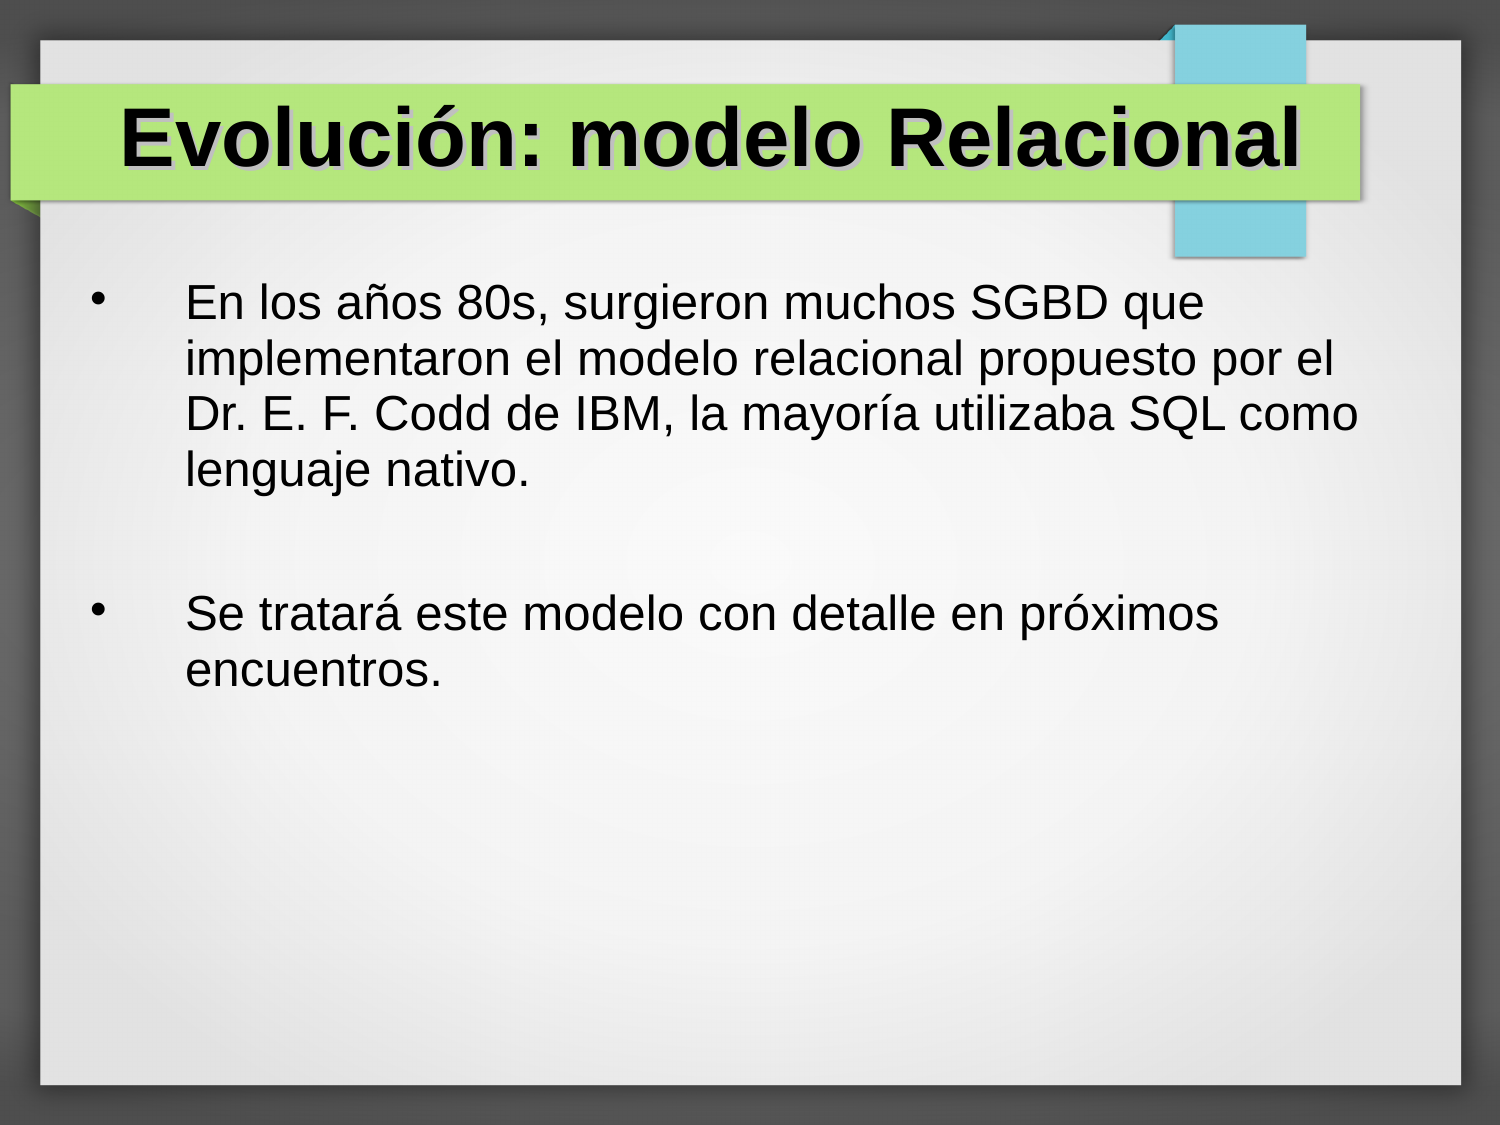

# Evolución: modelo Relacional
En los años 80s, surgieron muchos SGBD que implementaron el modelo relacional propuesto por el Dr. E. F. Codd de IBM, la mayoría utilizaba SQL como lenguaje nativo.
Se tratará este modelo con detalle en próximos encuentros.